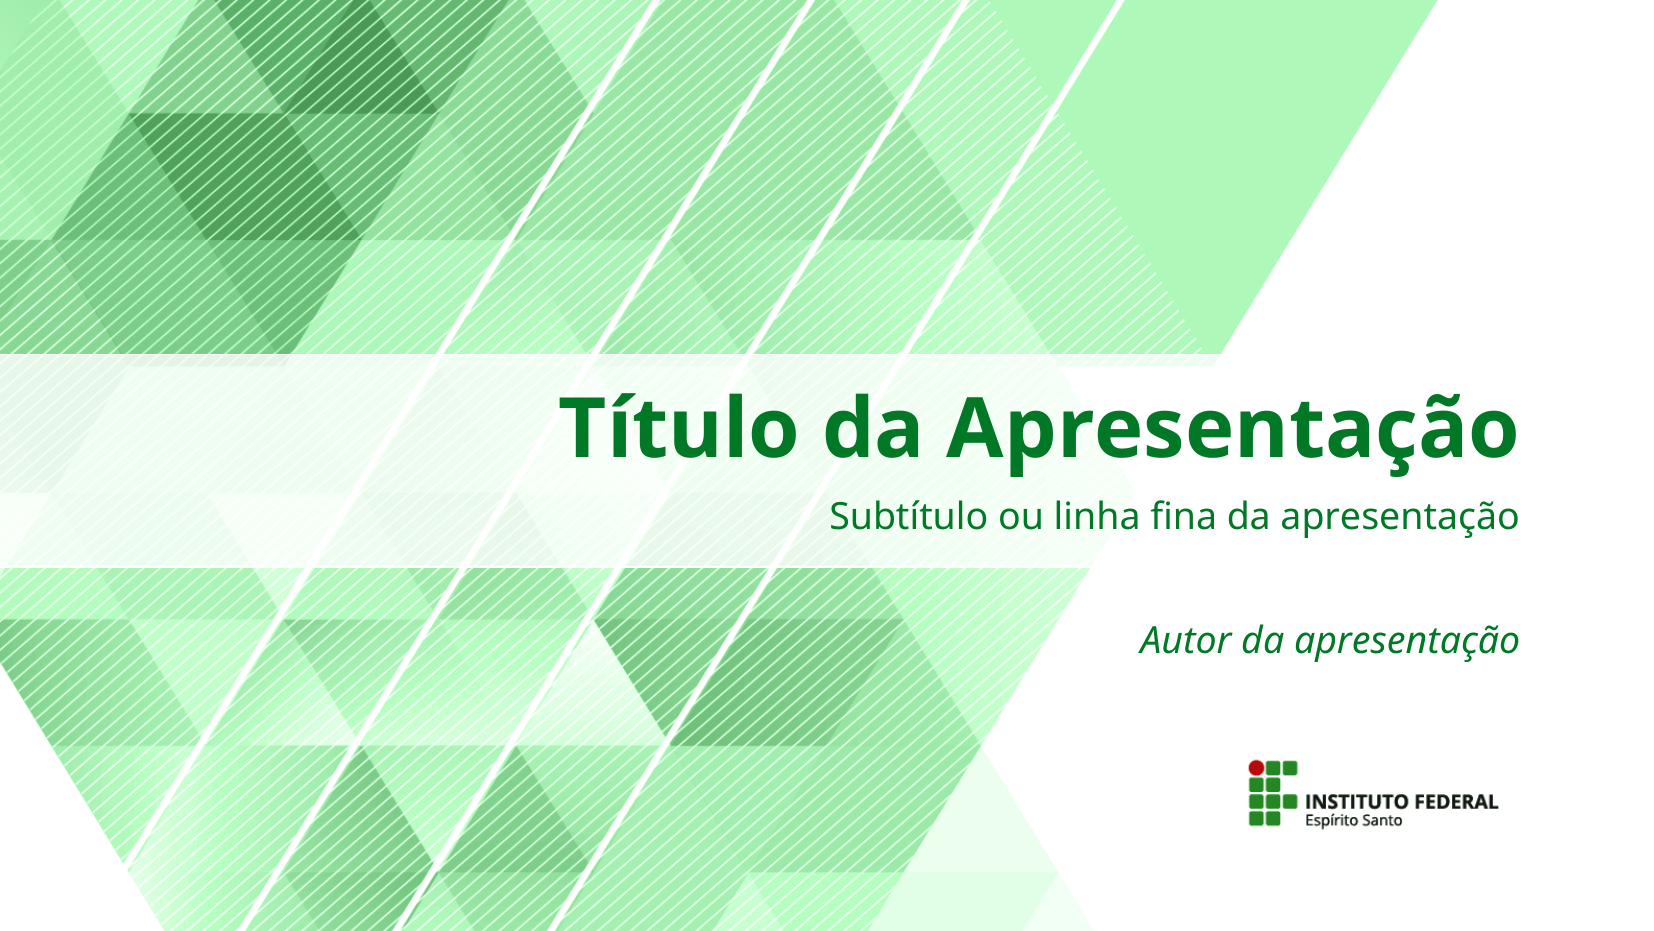

Título da Apresentação
Subtítulo ou linha fina da apresentação
Autor da apresentação